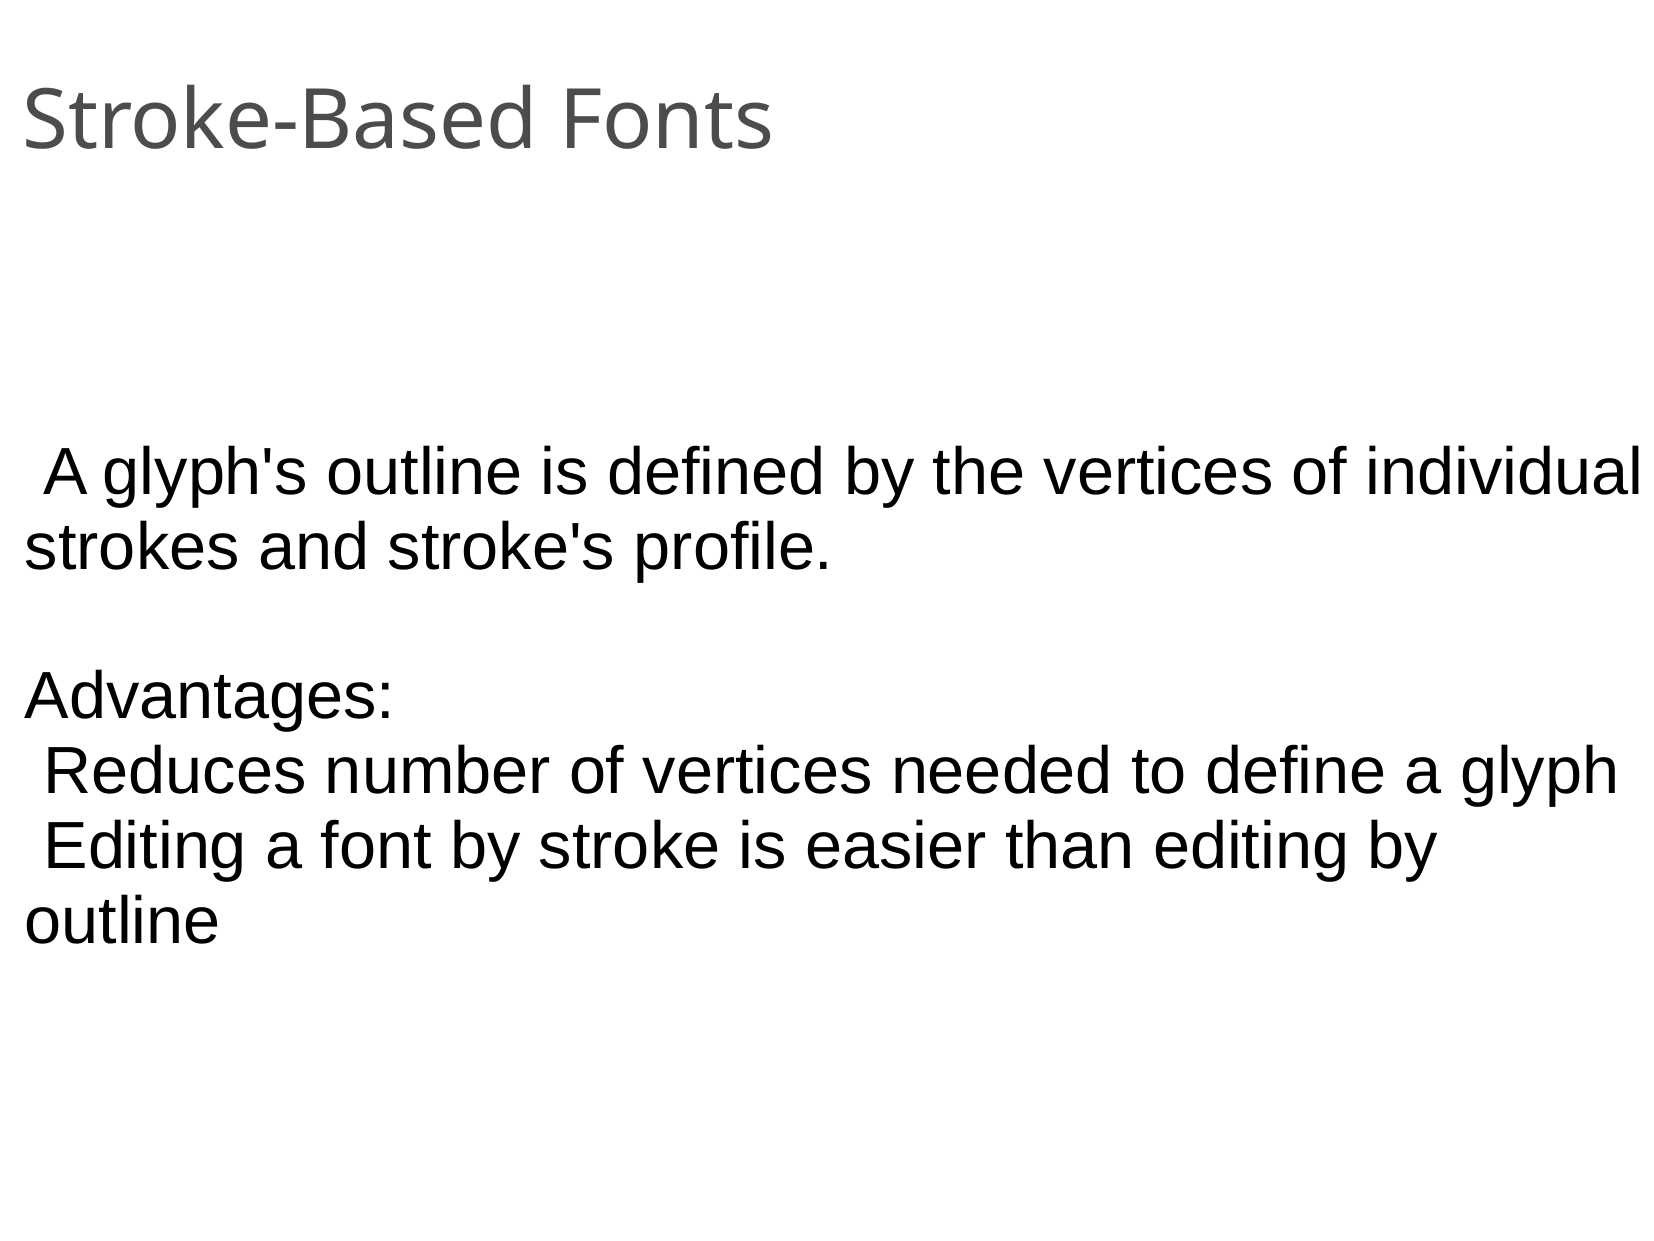

# Stroke-Based Fonts
 A glyph's outline is defined by the vertices of individual strokes and stroke's profile.
Advantages:
 Reduces number of vertices needed to define a glyph
 Editing a font by stroke is easier than editing by outline